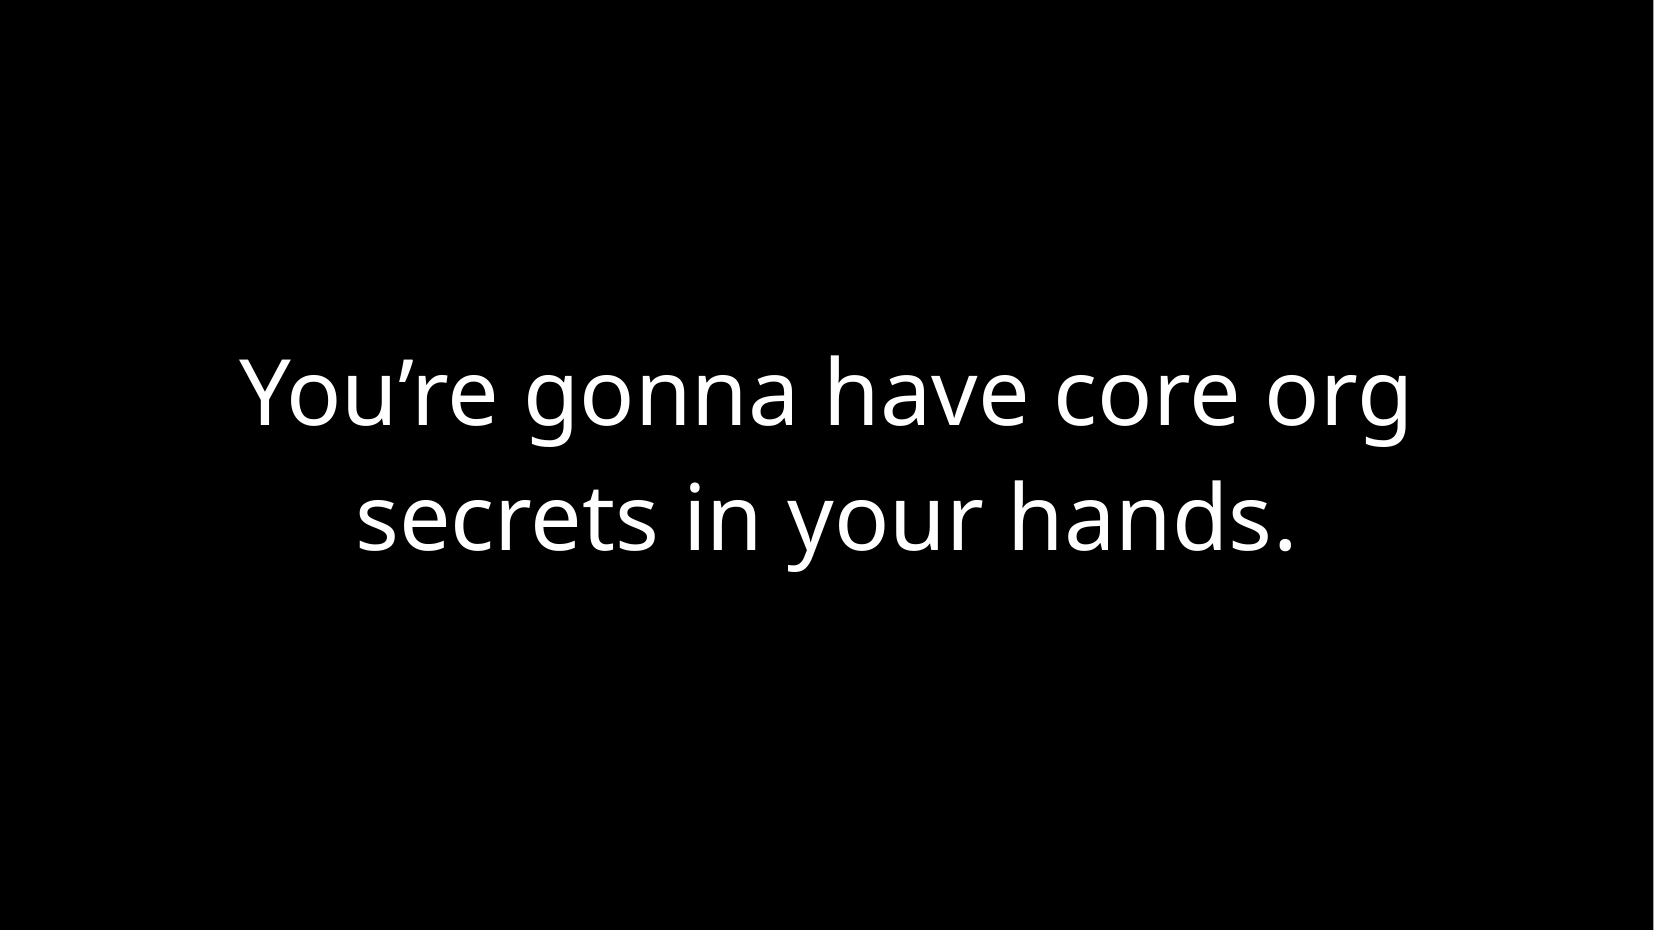

# You’re gonna have core org secrets in your hands.